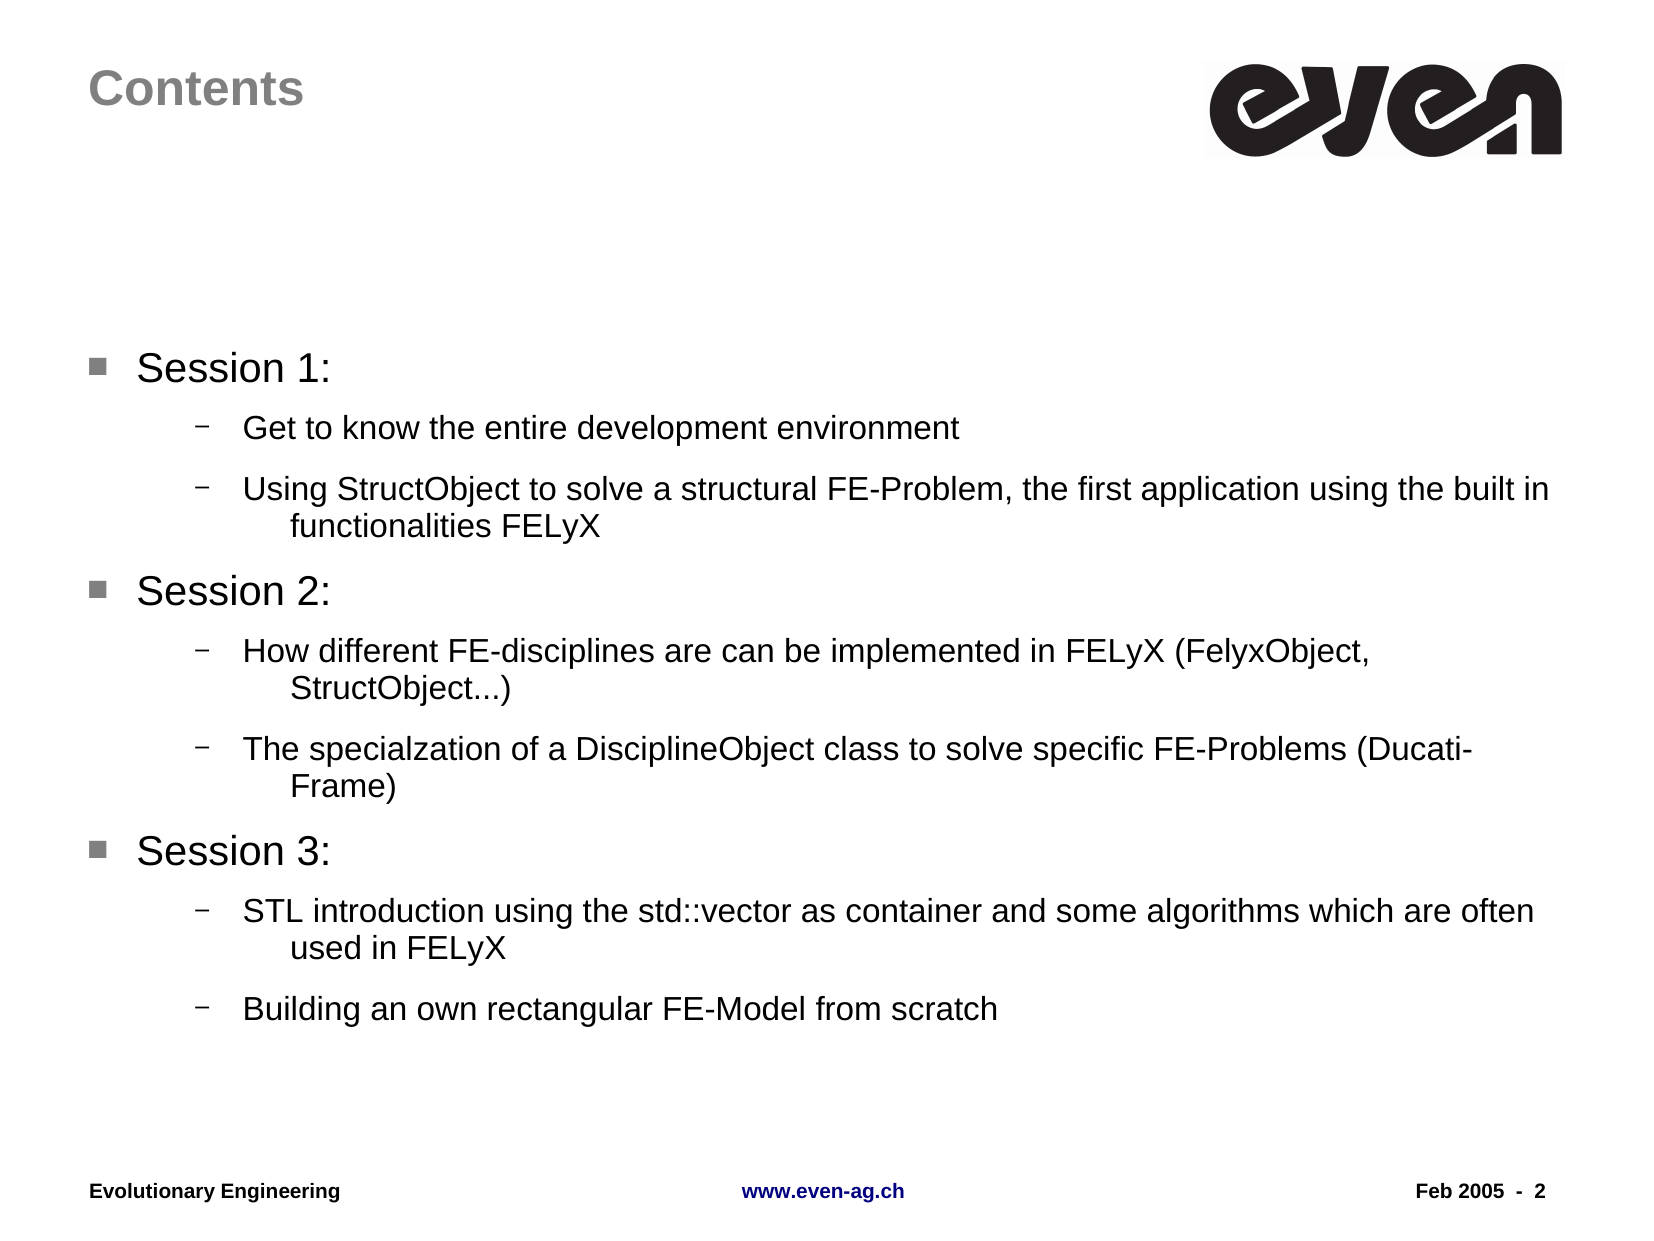

# Contents
Session 1:
Get to know the entire development environment
Using StructObject to solve a structural FE-Problem, the first application using the built in functionalities FELyX
Session 2:
How different FE-disciplines are can be implemented in FELyX (FelyxObject, StructObject...)
The specialzation of a DisciplineObject class to solve specific FE-Problems (Ducati-Frame)
Session 3:
STL introduction using the std::vector as container and some algorithms which are often used in FELyX
Building an own rectangular FE-Model from scratch